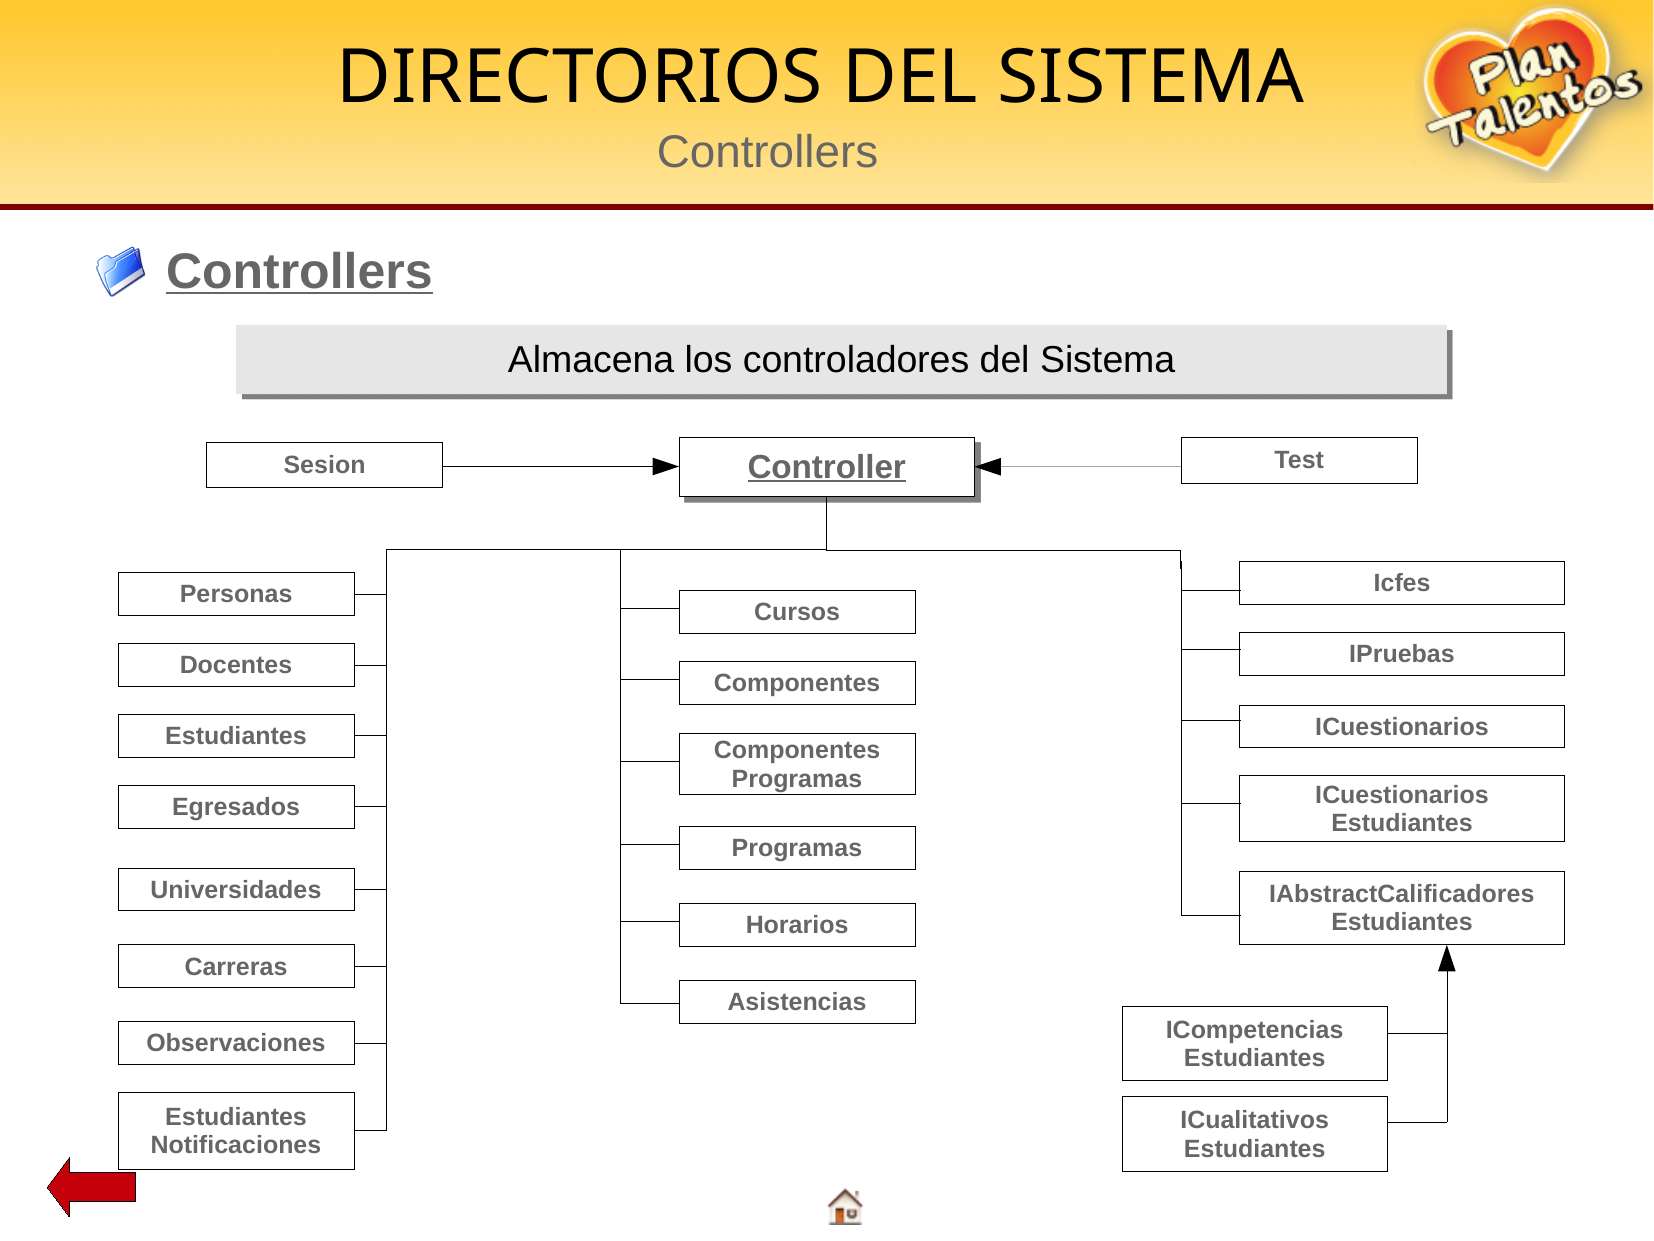

# DIRECTORIOS DEL SISTEMA
Controllers
Controllers
Almacena los controladores del Sistema
Controller
Test
Sesion
Icfes
Personas
Cursos
IPruebas
Docentes
Componentes
ICuestionarios
Estudiantes
Componentes
Programas
ICuestionarios
Estudiantes
Egresados
Programas
Universidades
IAbstractCalificadores
Estudiantes
Horarios
Carreras
Asistencias
ICompetencias
Estudiantes
Observaciones
Estudiantes
Notificaciones
ICualitativos
Estudiantes